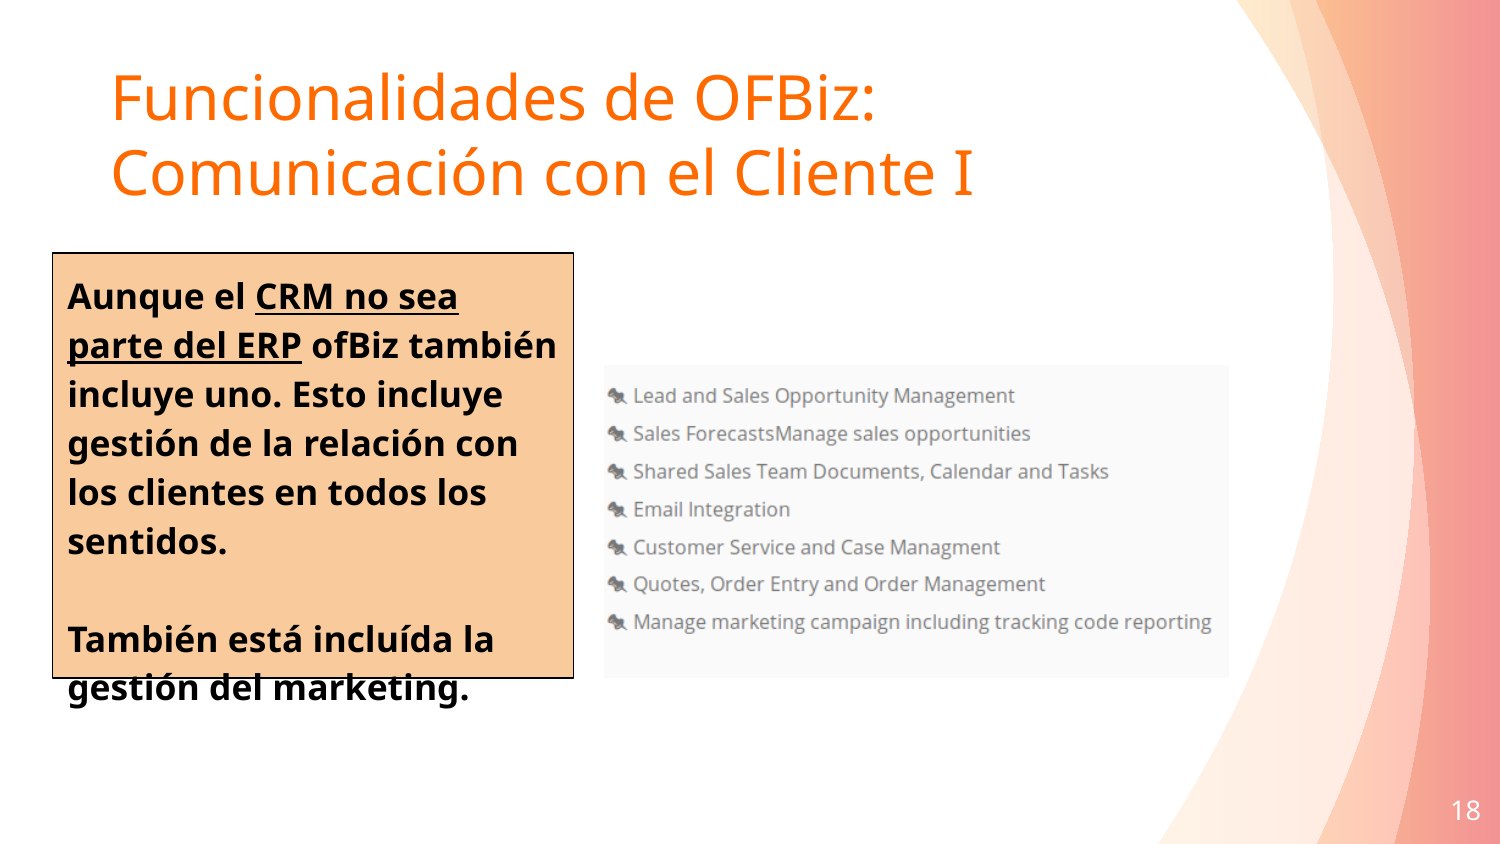

# Funcionalidades de OFBiz: Comunicación con el Cliente I
Aunque el CRM no sea parte del ERP ofBiz también incluye uno. Esto incluye gestión de la relación con los clientes en todos los sentidos.
También está incluída la gestión del marketing.